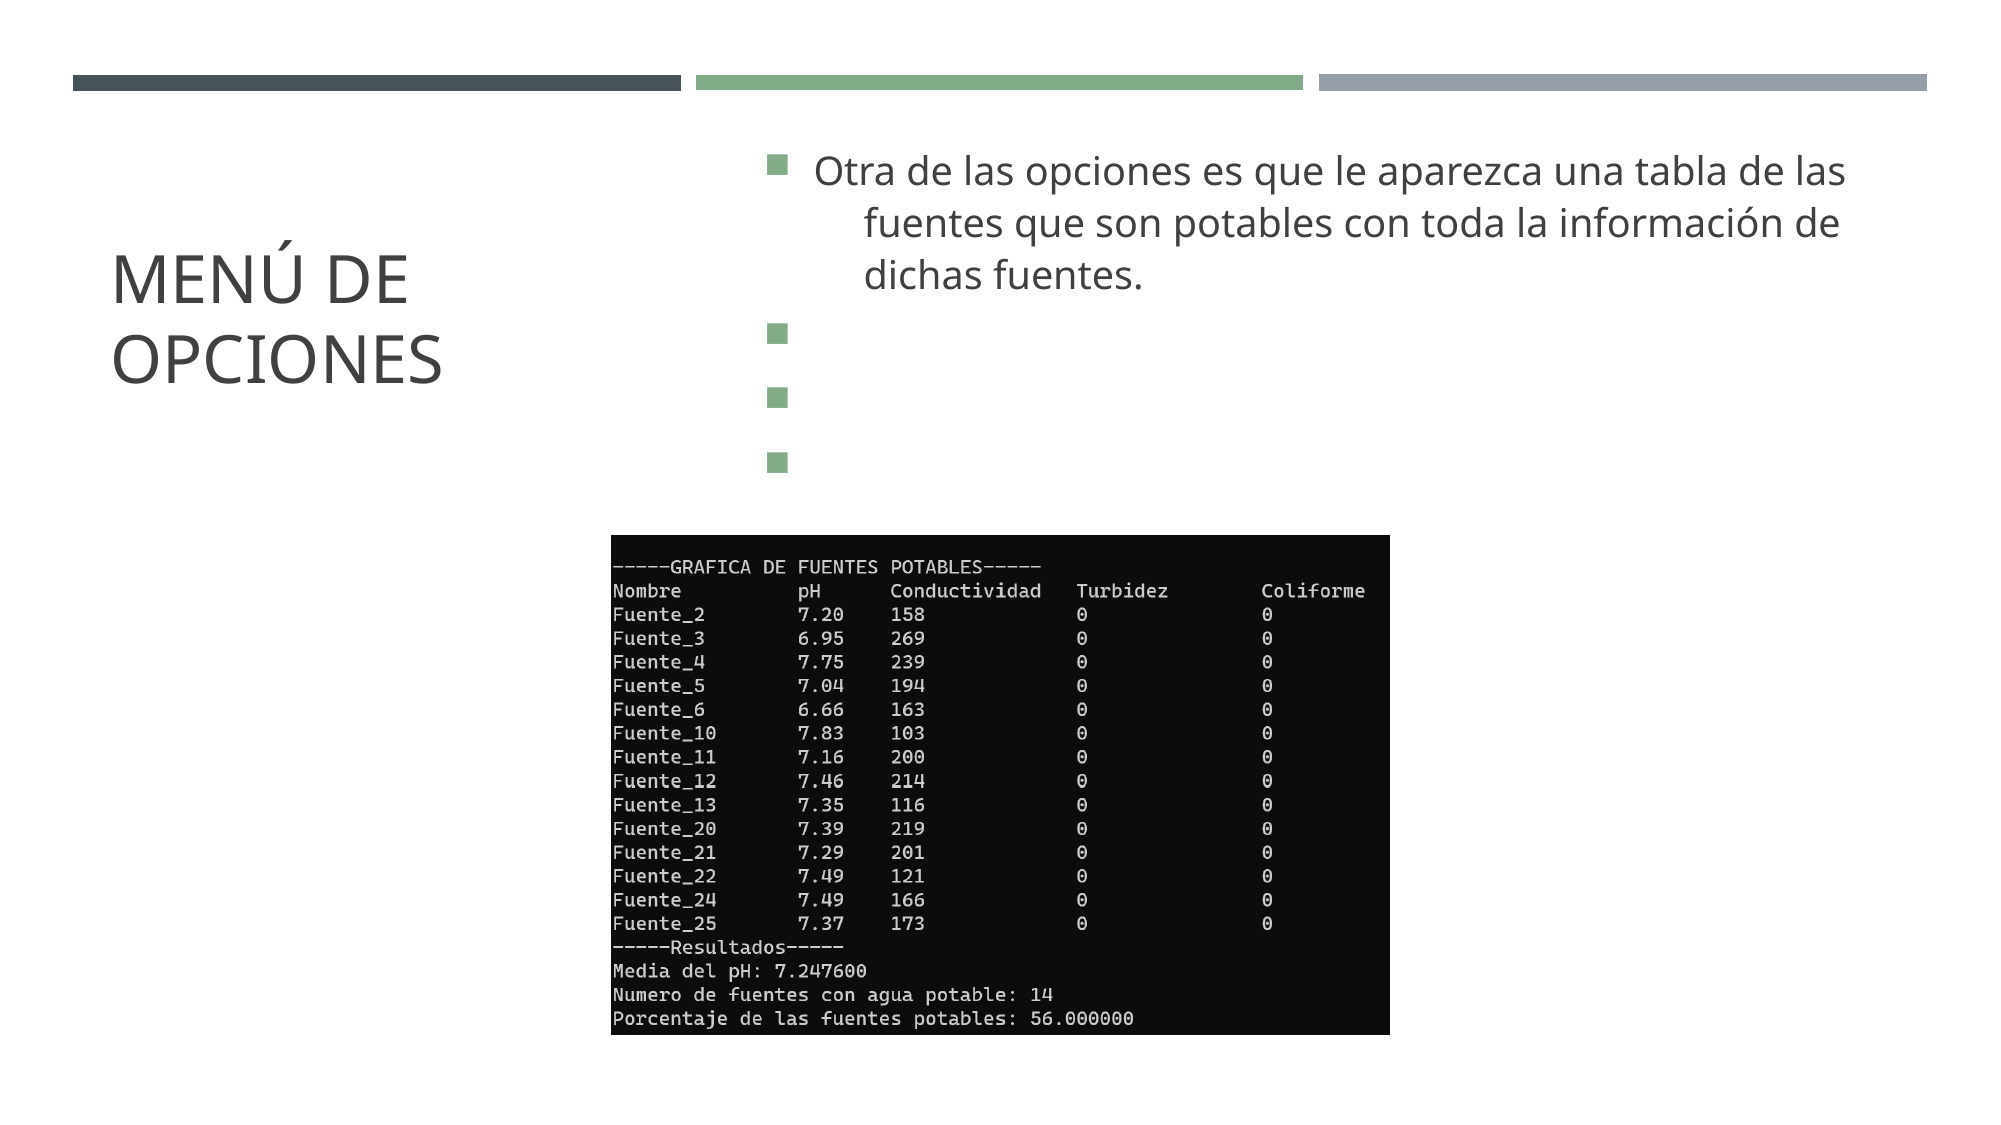

# Menú de opciones
Otra de las opciones es que le aparezca una tabla de las fuentes que son potables con toda la información de dichas fuentes.